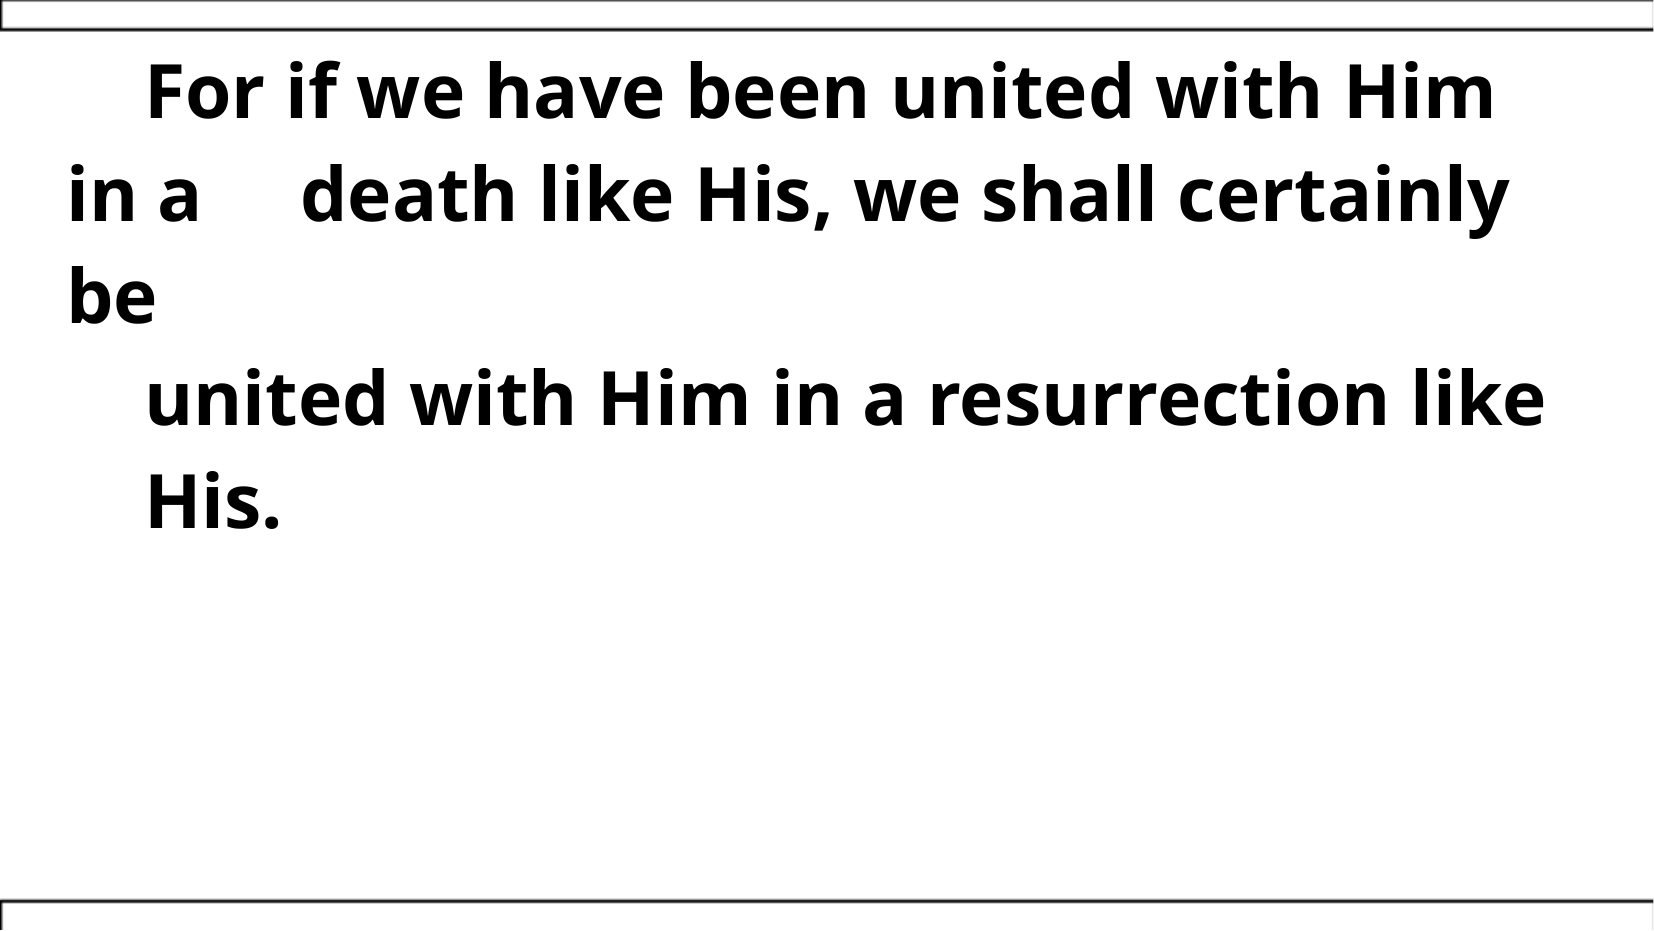

For if we have been united with Him in a death like His, we shall certainly be
 united with Him in a resurrection like
 His.